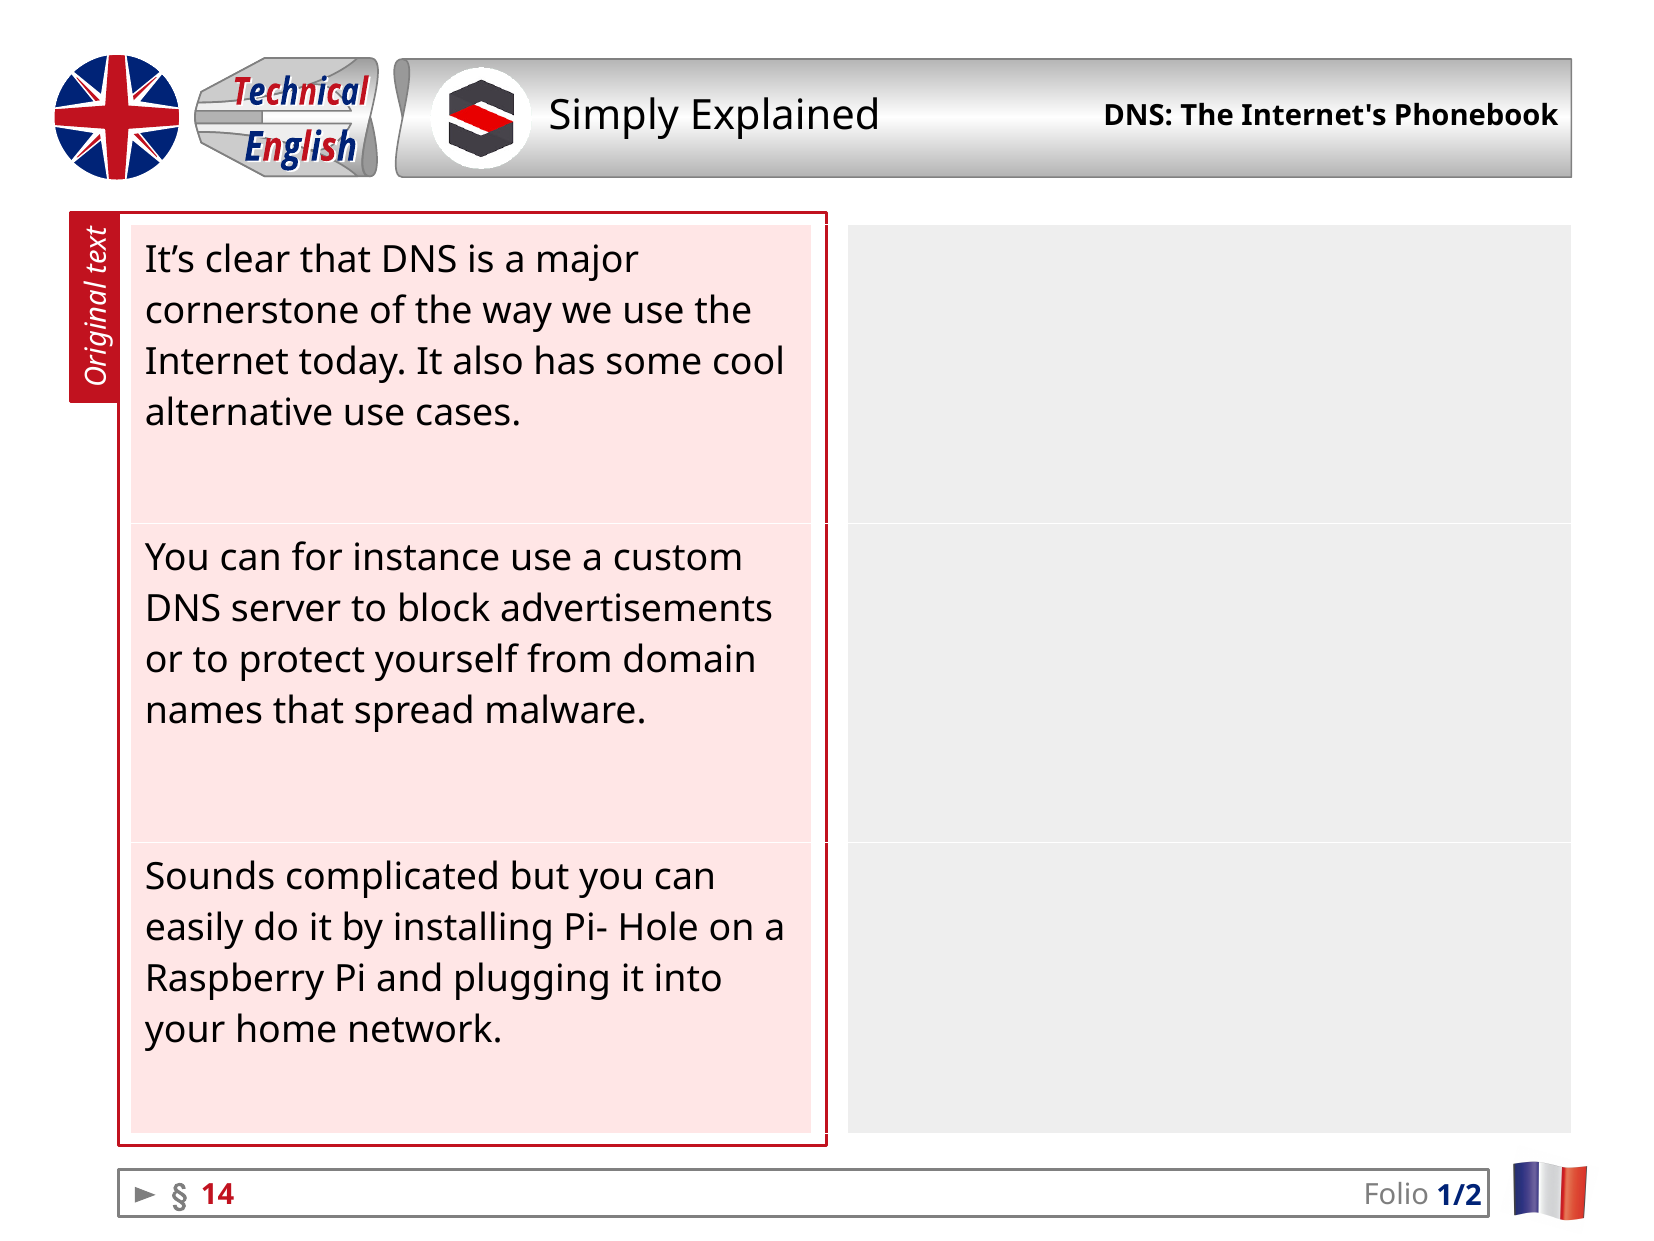

#
| It’s clear that DNS is a major cornerstone of the way we use the Internet today. It also has some cool alternative use cases. | | |
| --- | --- | --- |
| You can for instance use a custom DNS server to block advertisements or to protect yourself from domain names that spread malware. | | |
| Sounds complicated but you can easily do it by installing Pi- Hole on a Raspberry Pi and plugging it into your home network. | | |
14
1/2